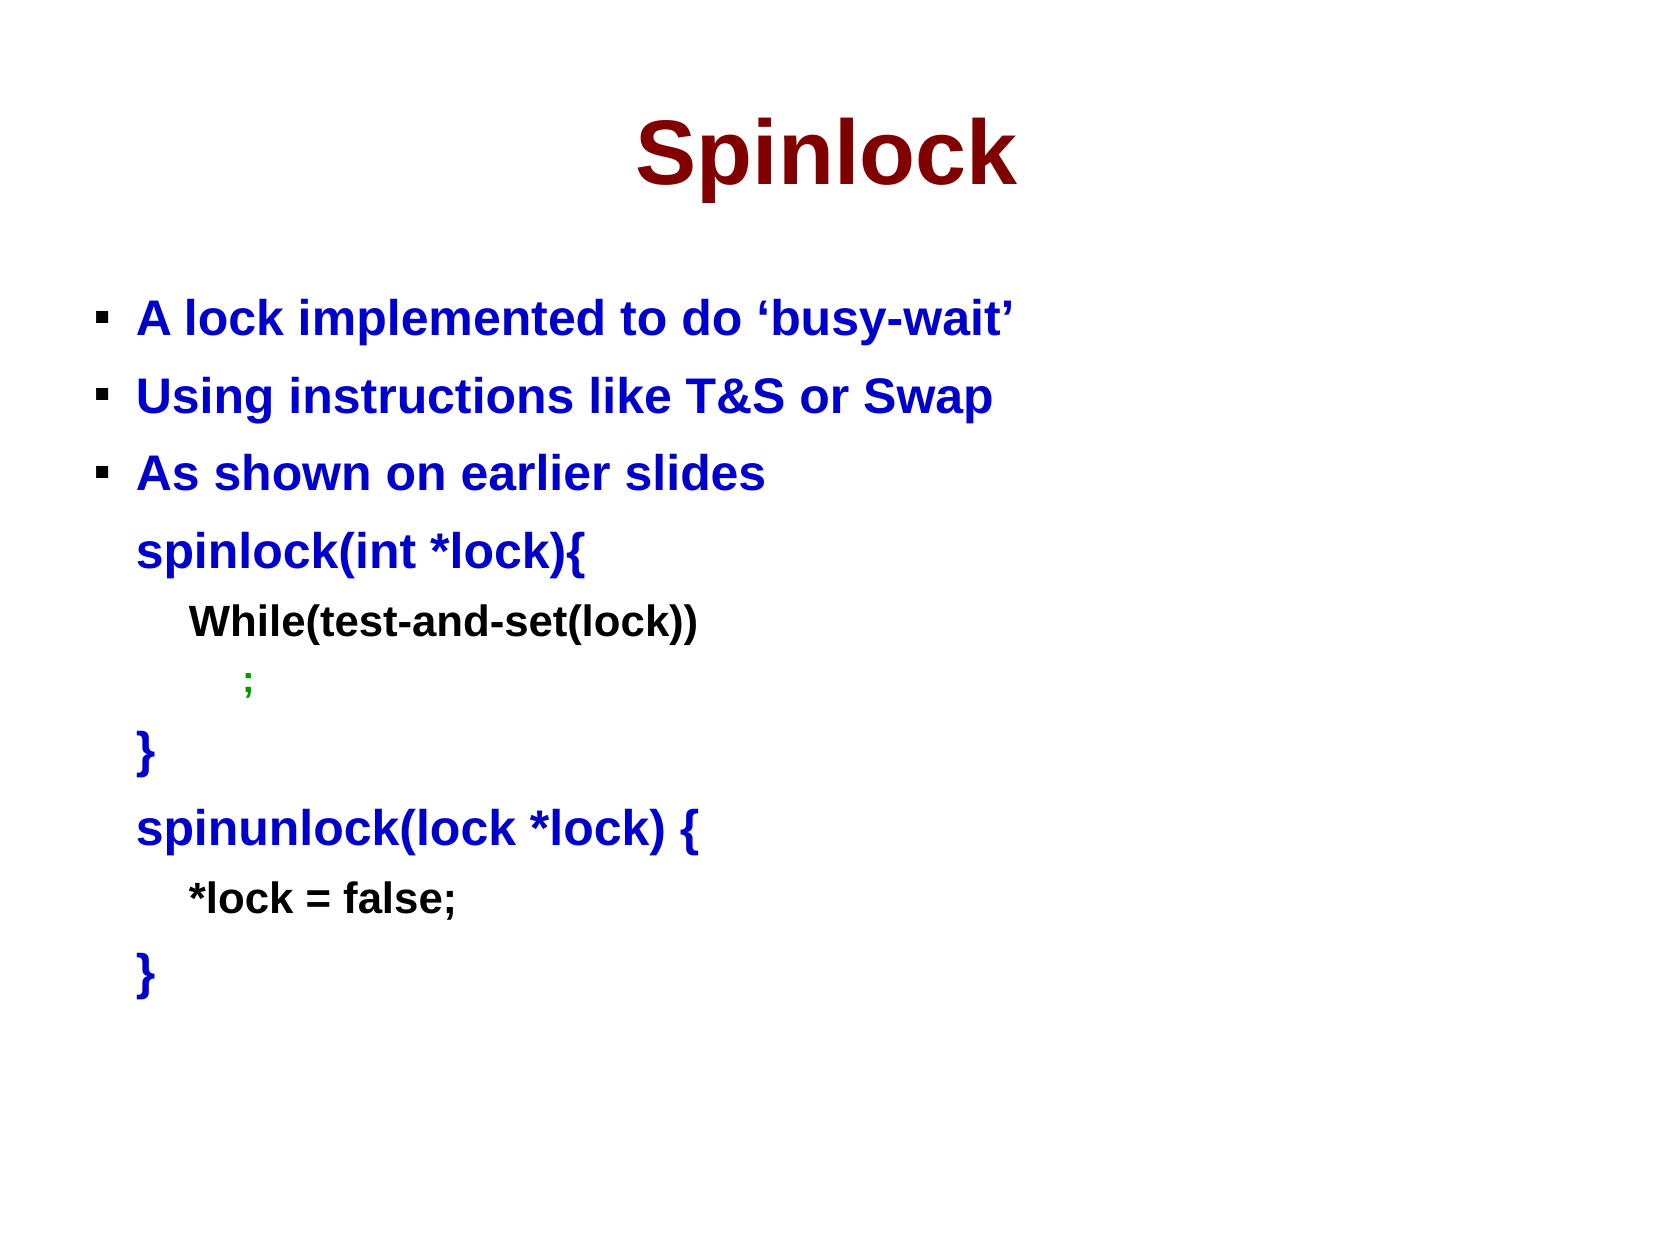

# Spinlock
A lock implemented to do ‘busy-wait’
Using instructions like T&S or Swap
As shown on earlier slides
spinlock(int *lock){
While(test-and-set(lock))
;
}
spinunlock(lock *lock) {
*lock = false;
}